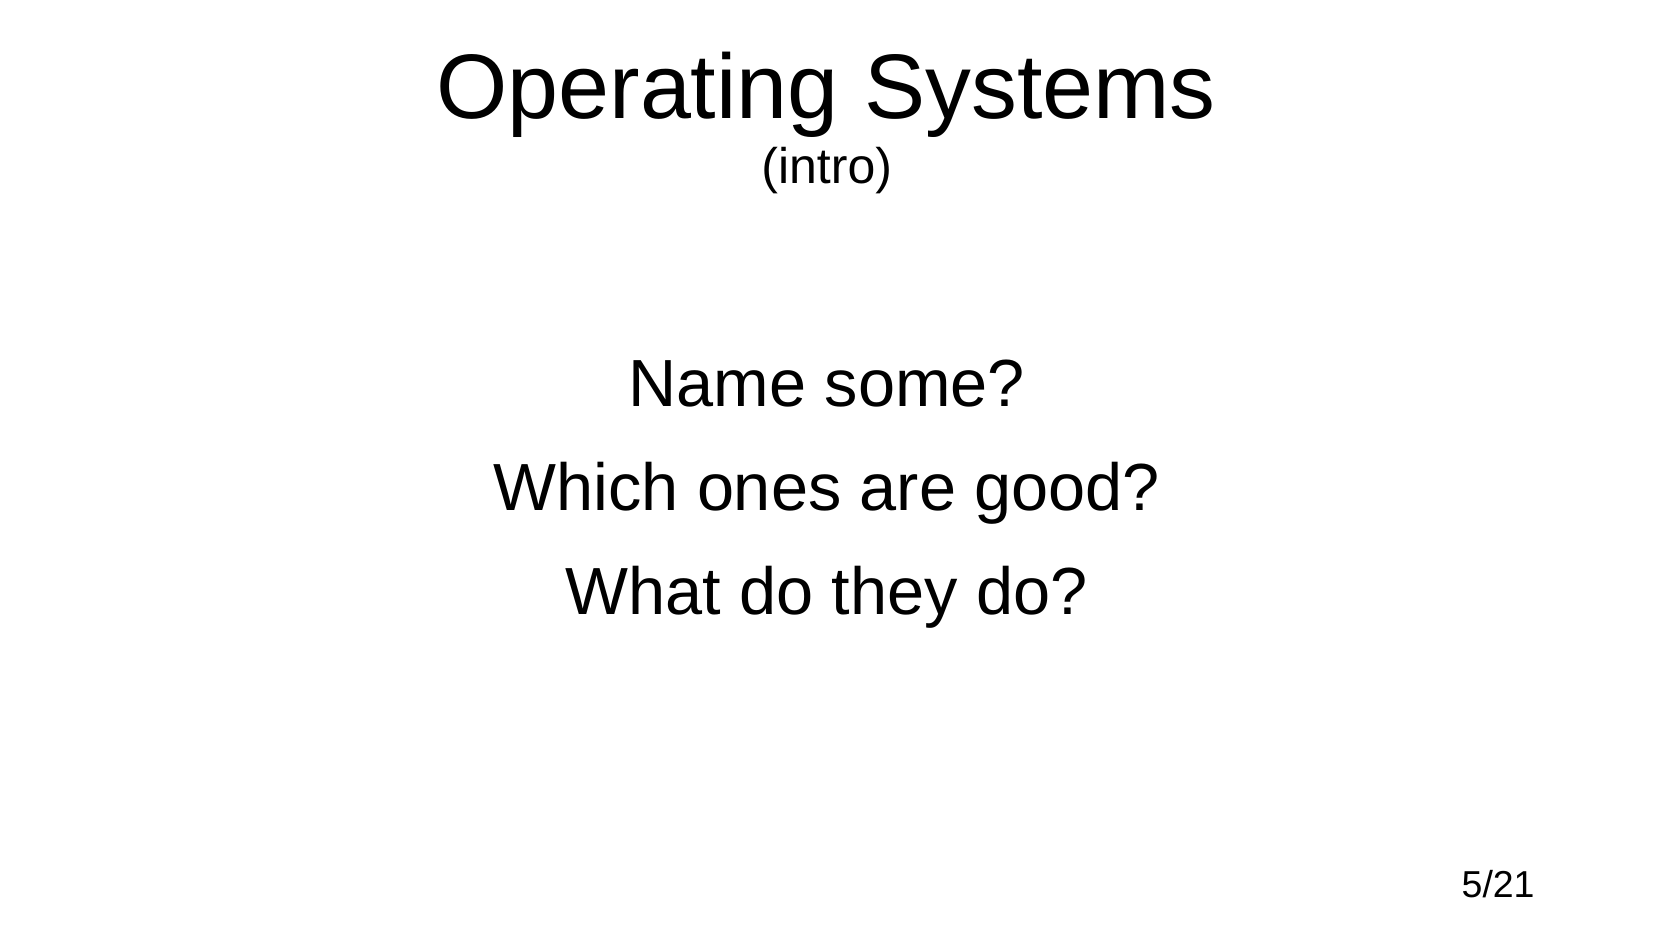

# Operating Systems (intro)
Name some?
Which ones are good?
What do they do?